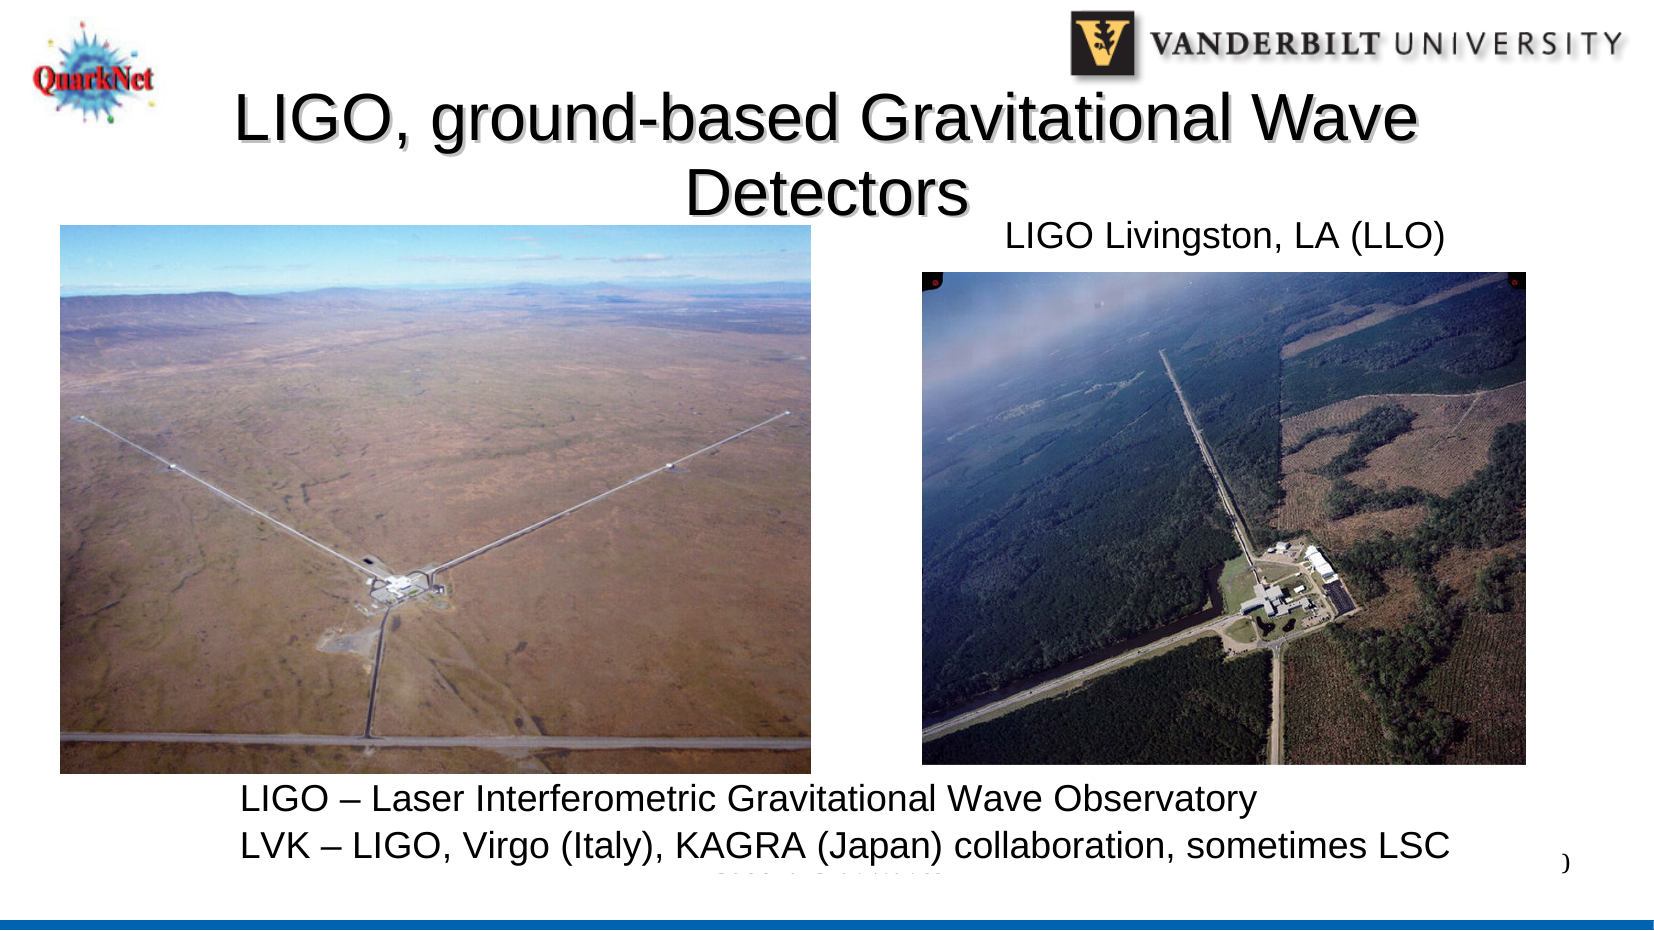

# LIGO, ground-based Gravitational Wave Detectors
LIGO Livingston, LA (LLO)
LIGO Hanford, WA (LHO)
LIGO – Laser Interferometric Gravitational Wave Observatory
LVK – LIGO, Virgo (Italy), KAGRA (Japan) collaboration, sometimes LSC
Gabella GravWaves
10